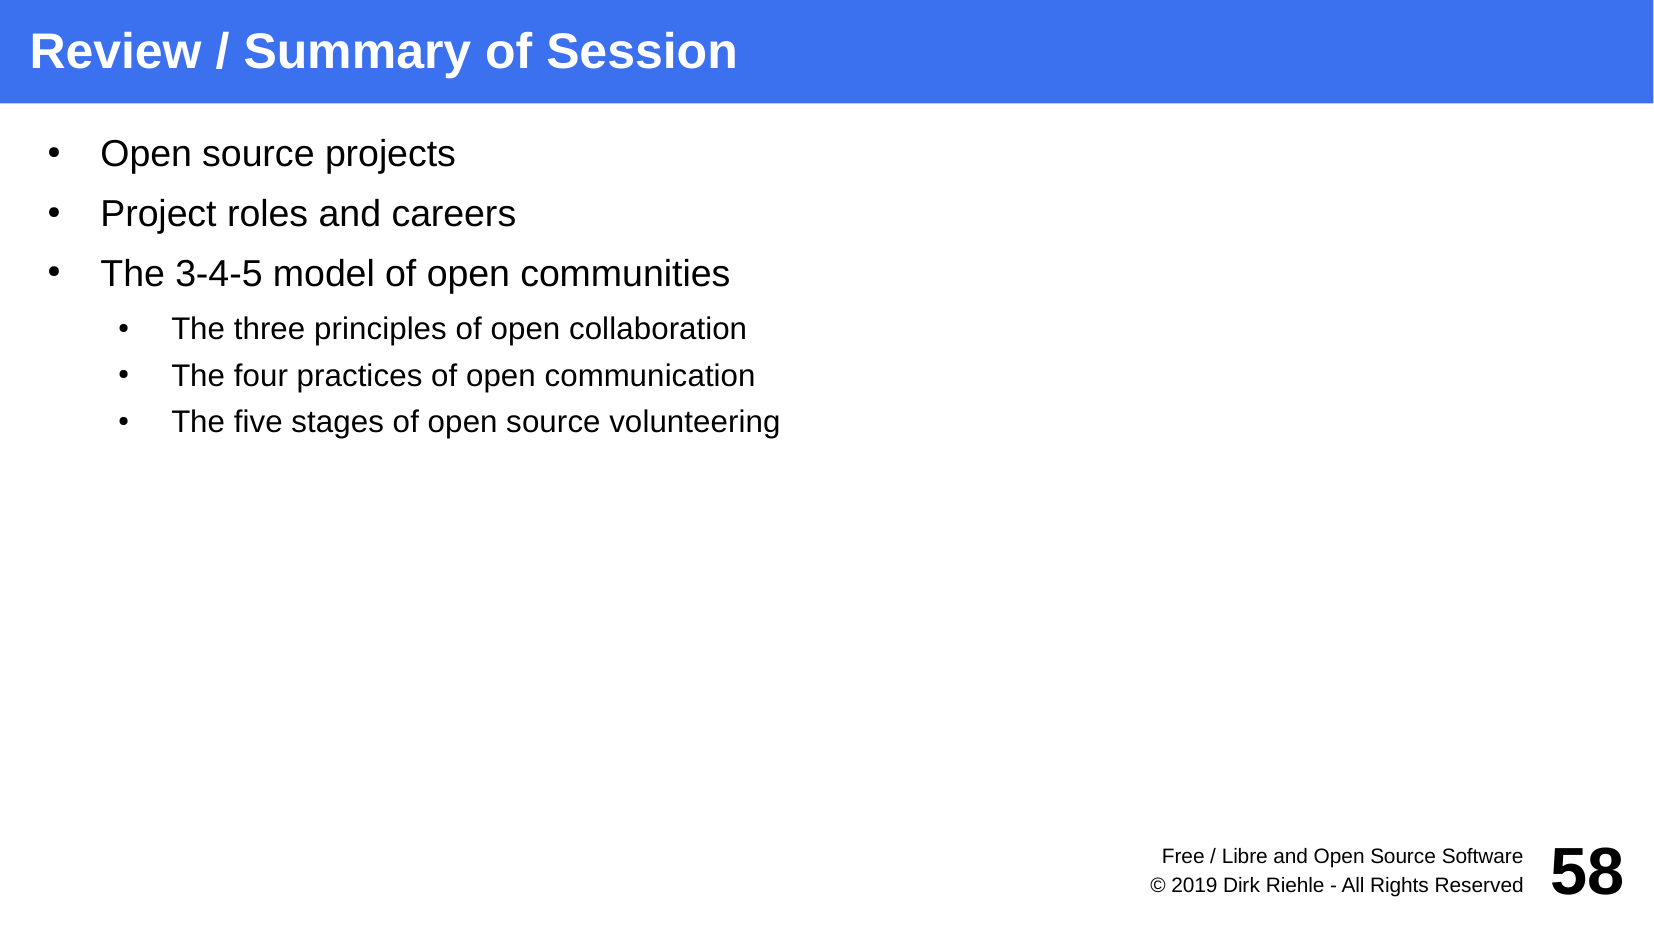

# Review / Summary of Session
Open source projects
Project roles and careers
The 3-4-5 model of open communities
The three principles of open collaboration
The four practices of open communication
The five stages of open source volunteering
Free / Libre and Open Source Software
58
© 2019 Dirk Riehle - All Rights Reserved